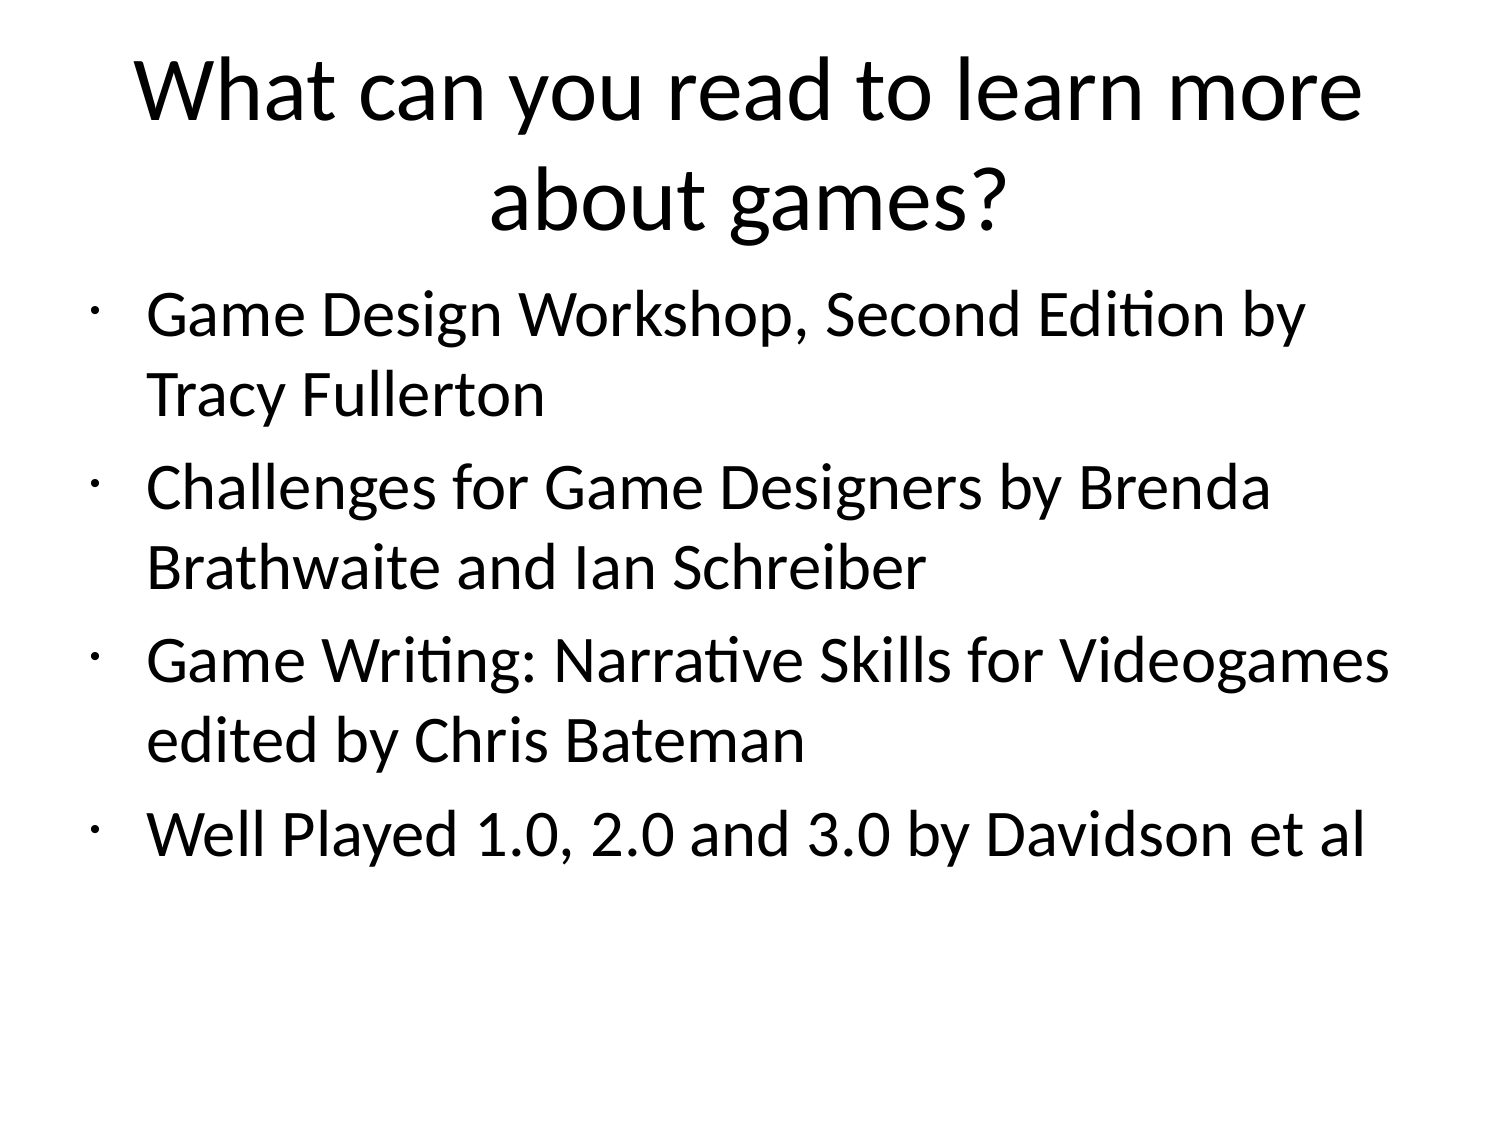

# What can you read to learn more about games?
Game Design Workshop, Second Edition by Tracy Fullerton
Challenges for Game Designers by Brenda Brathwaite and Ian Schreiber
Game Writing: Narrative Skills for Videogames edited by Chris Bateman
Well Played 1.0, 2.0 and 3.0 by Davidson et al